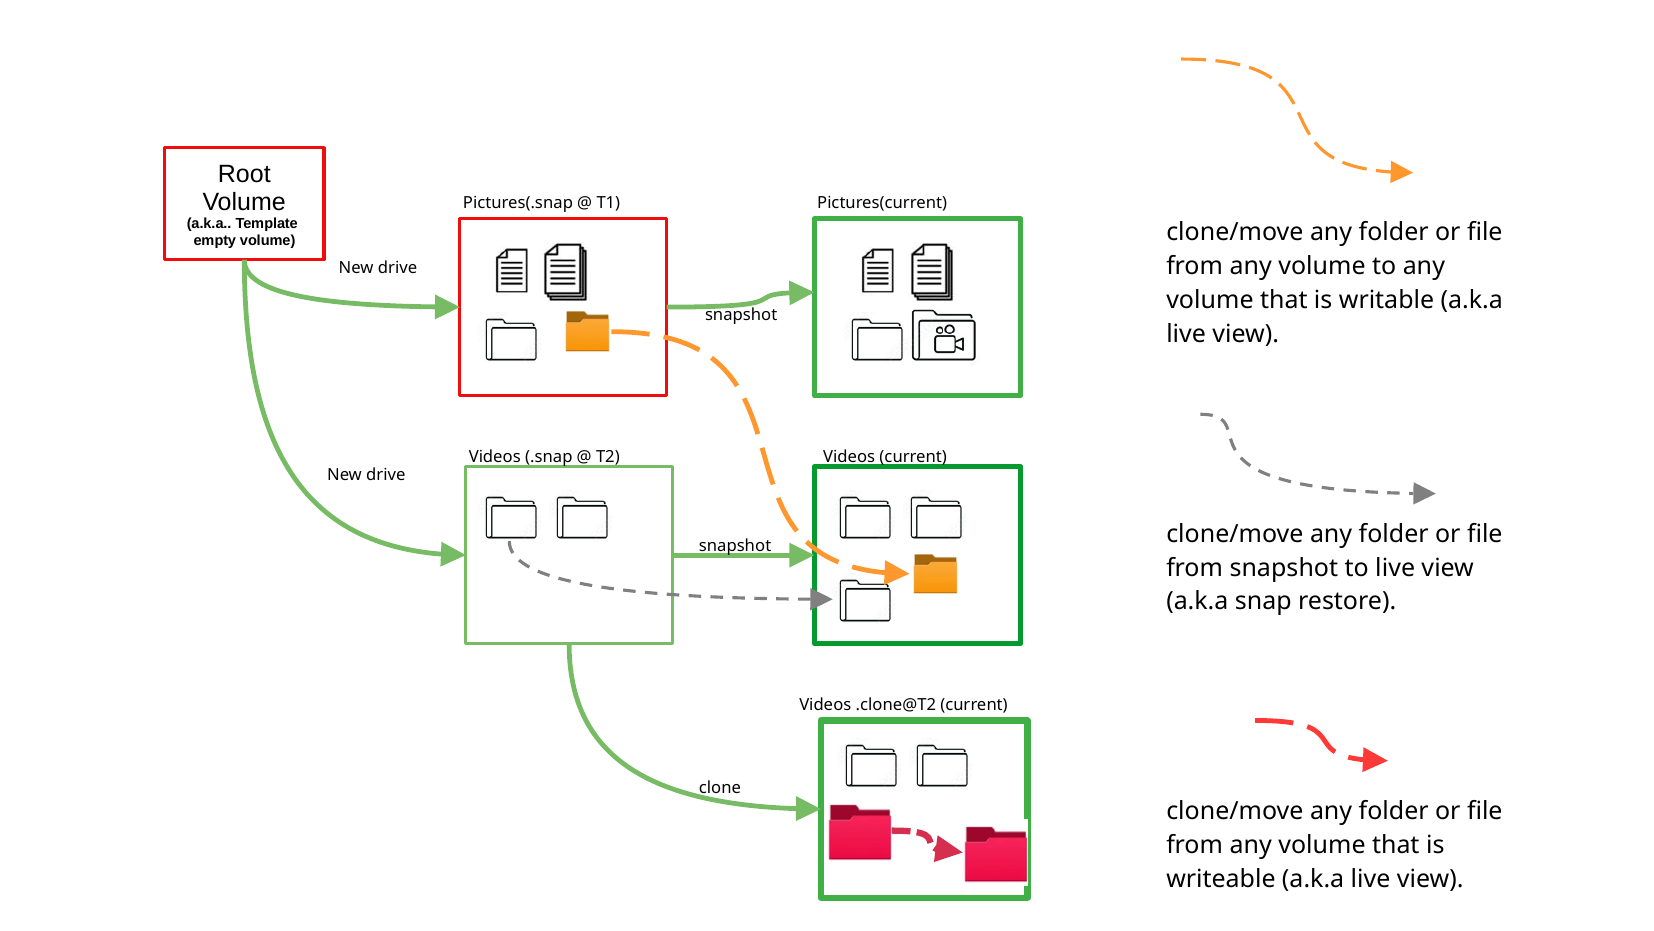

Root Volume (a.k.a.. Template empty volume)
Pictures(.snap @ T1)
Pictures(current)
clone/move any folder or file from any volume to any volume that is writable (a.k.a live view).
New drive
snapshot
Videos (.snap @ T2)
Videos (current)
New drive
clone/move any folder or file from snapshot to live view (a.k.a snap restore).
snapshot
Videos .clone@T2 (current)
clone
clone/move any folder or file from any volume that is writeable (a.k.a live view).